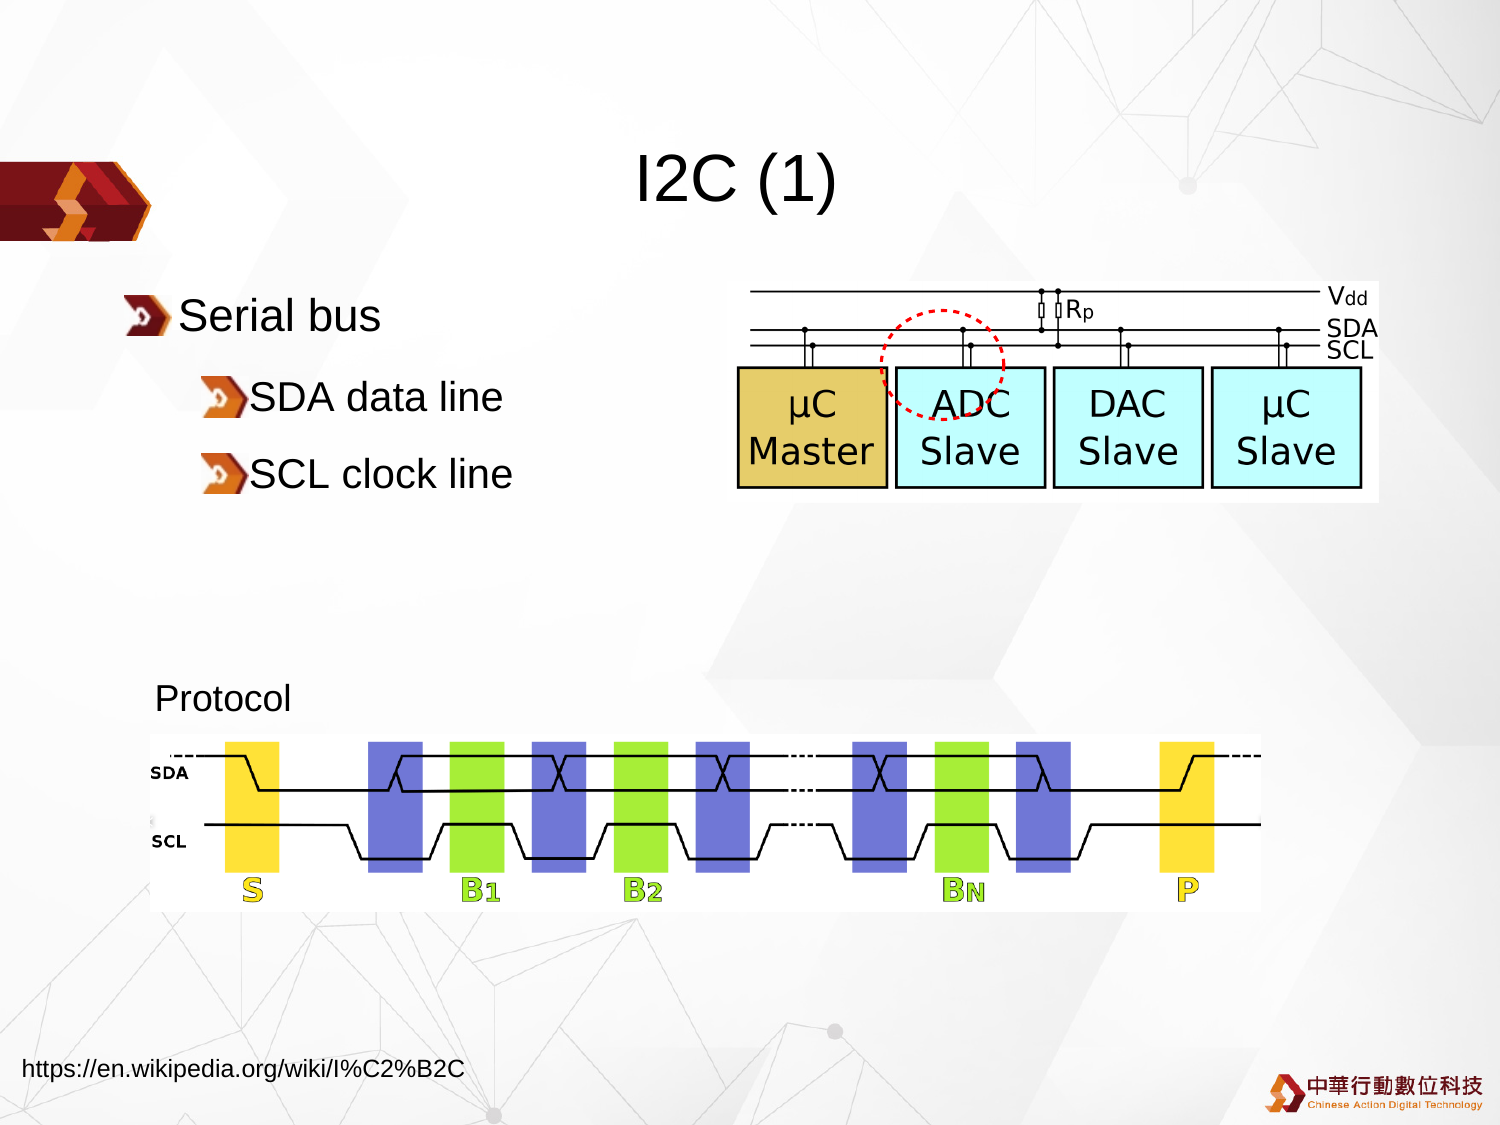

# I2C (1)
Serial bus
SDA data line
SCL clock line
Protocol
https://en.wikipedia.org/wiki/I%C2%B2C